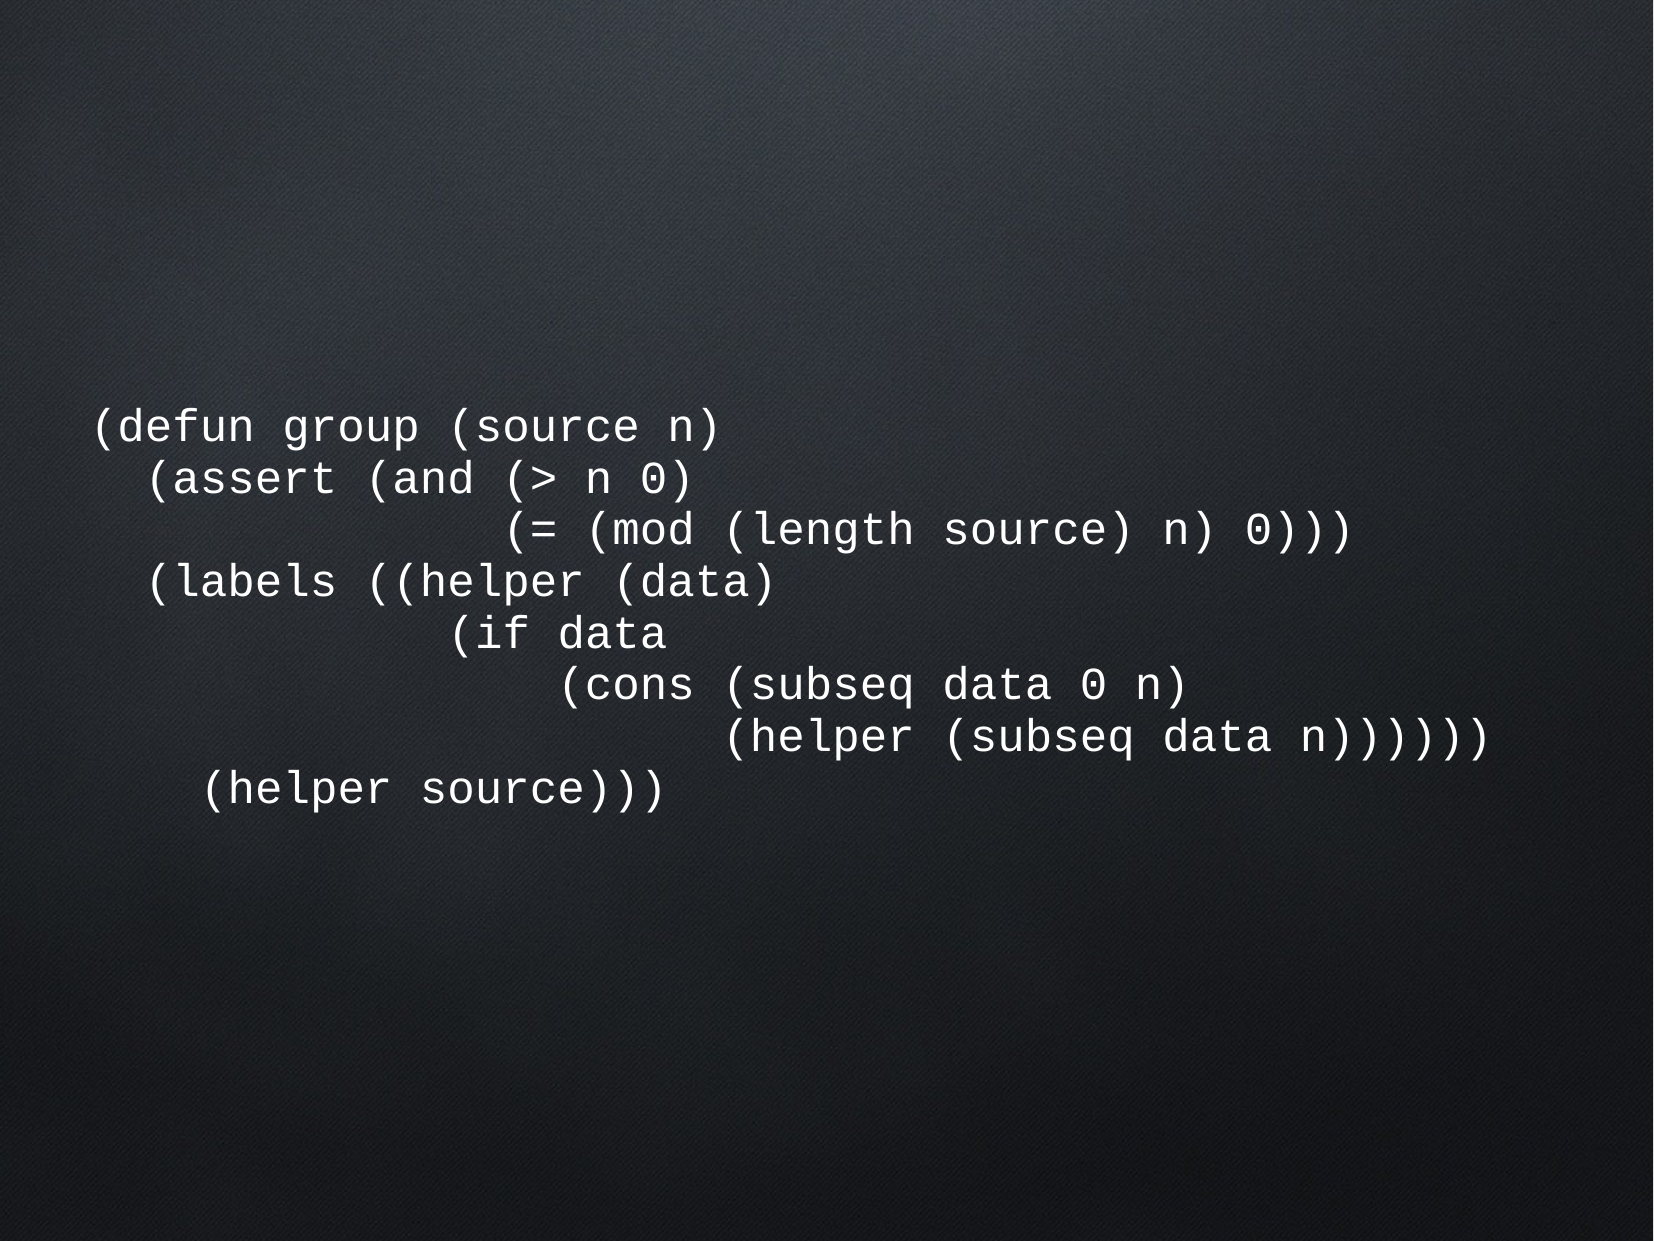

# (defun group (source n)
 (assert (and (> n 0)
 (= (mod (length source) n) 0)))
 (labels ((helper (data)
 (if data
 (cons (subseq data 0 n)
 (helper (subseq data n))))))
 (helper source)))